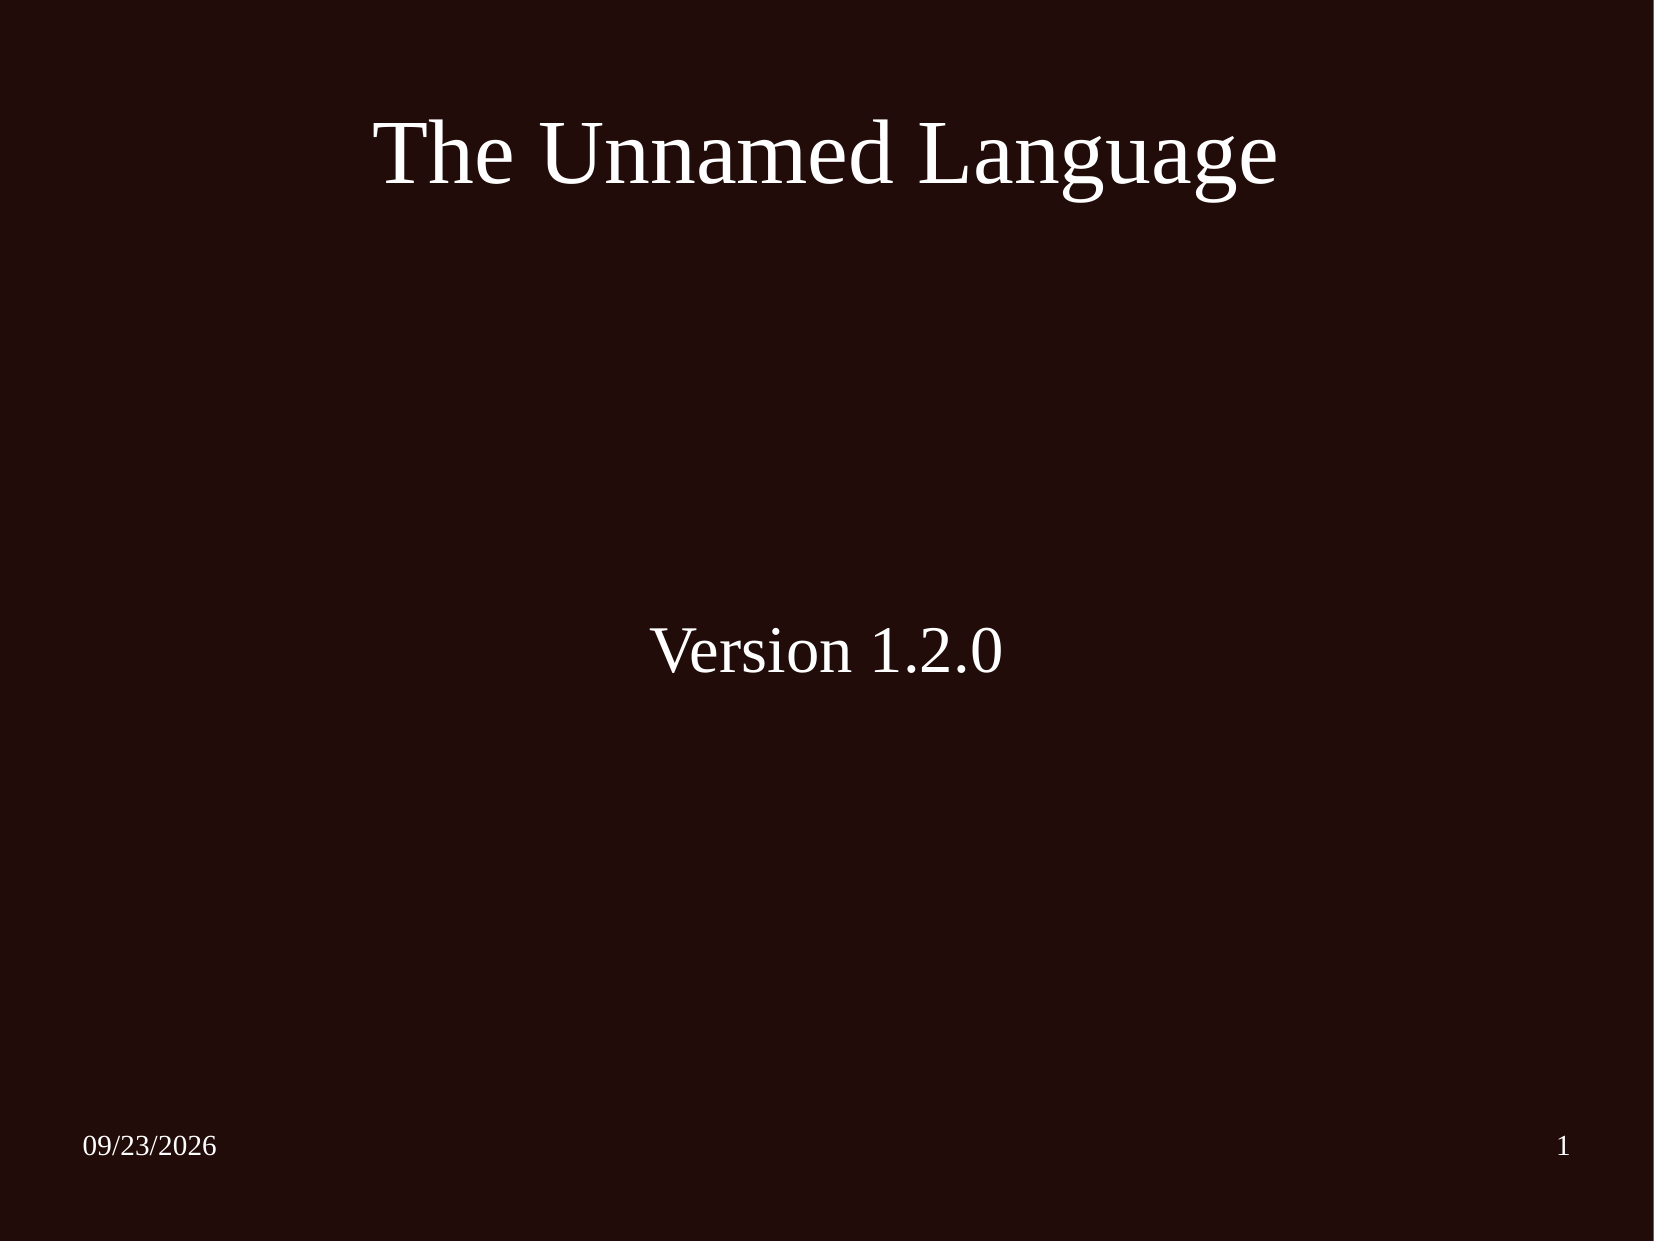

# The Unnamed Language
Version 1.2.0
1